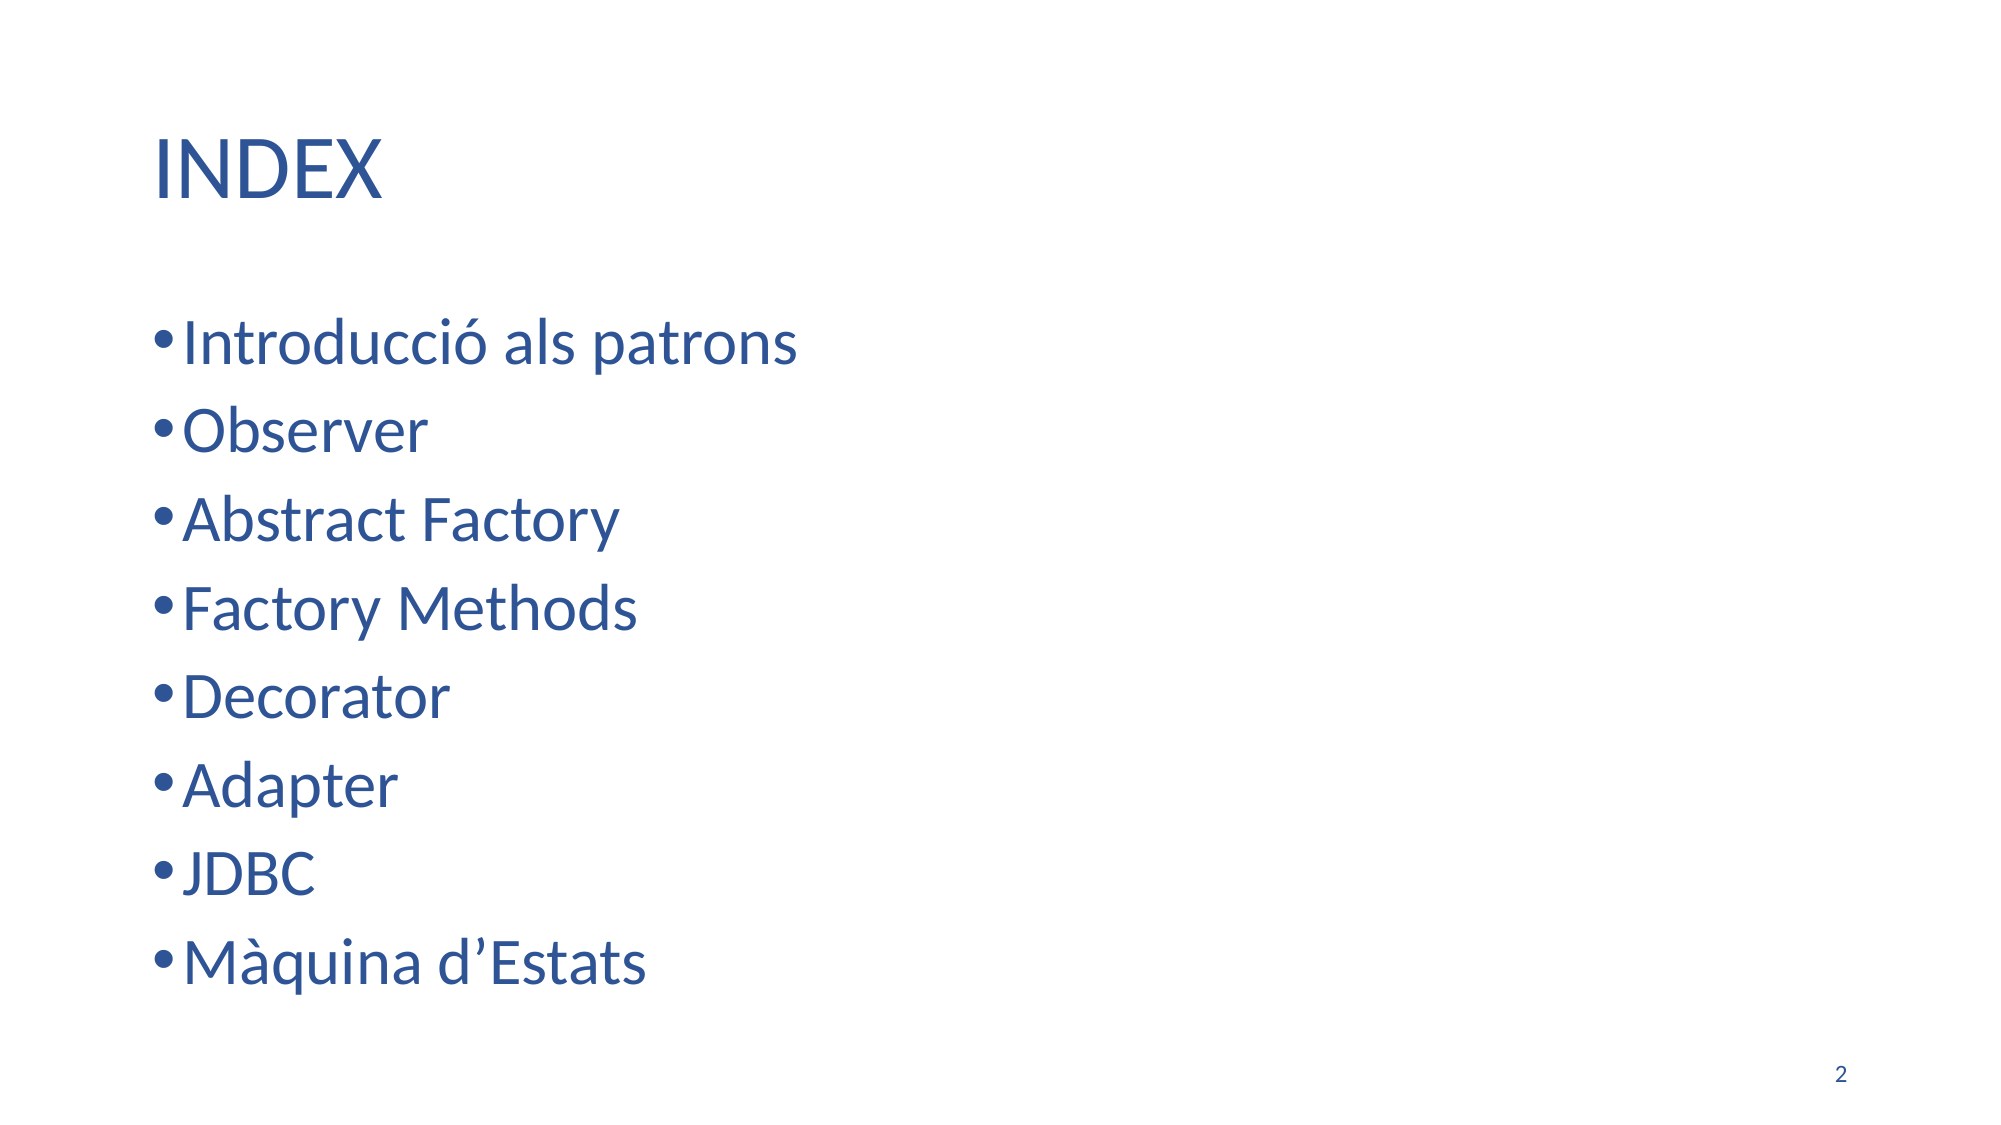

# INDEX
Introducció als patrons
Observer
Abstract Factory
Factory Methods
Decorator
Adapter
JDBC
Màquina d’Estats